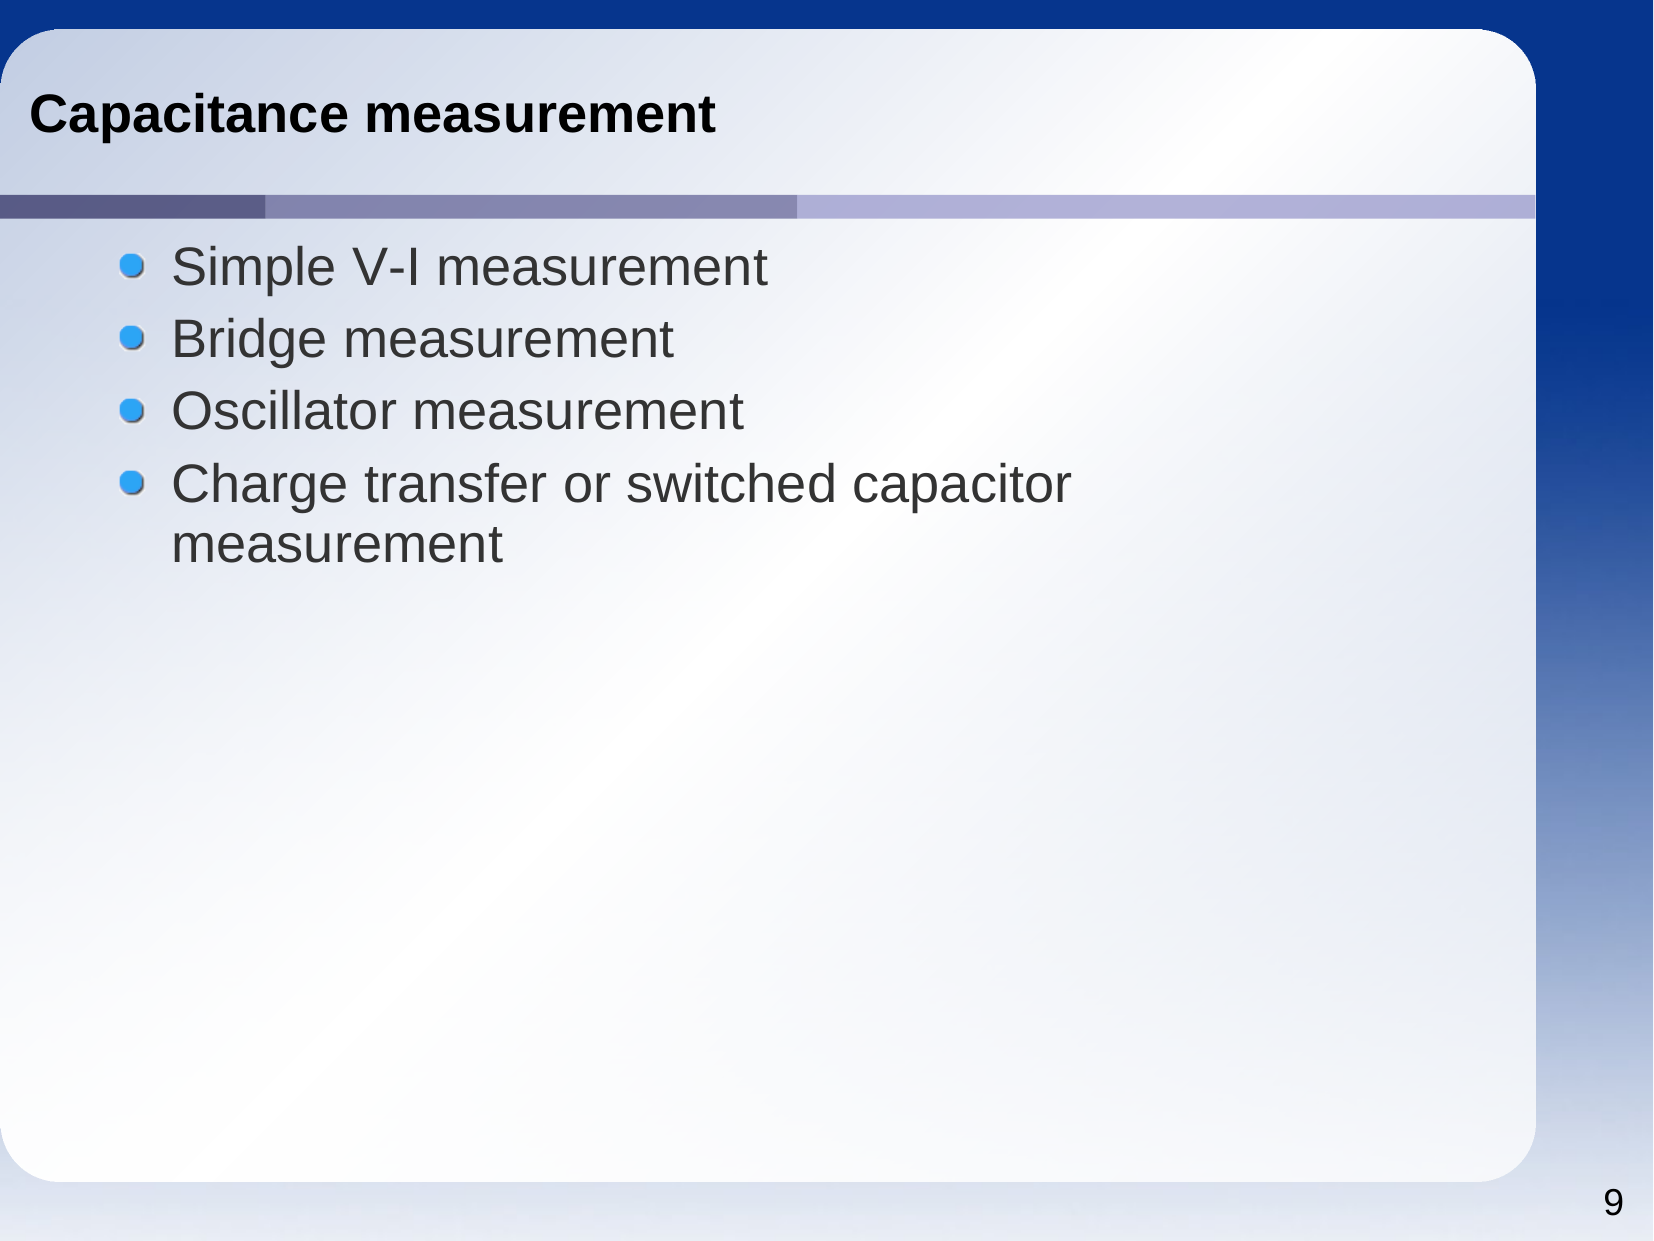

# Capacitance measurement
Simple V-I measurement
Bridge measurement
Oscillator measurement
Charge transfer or switched capacitor measurement
9